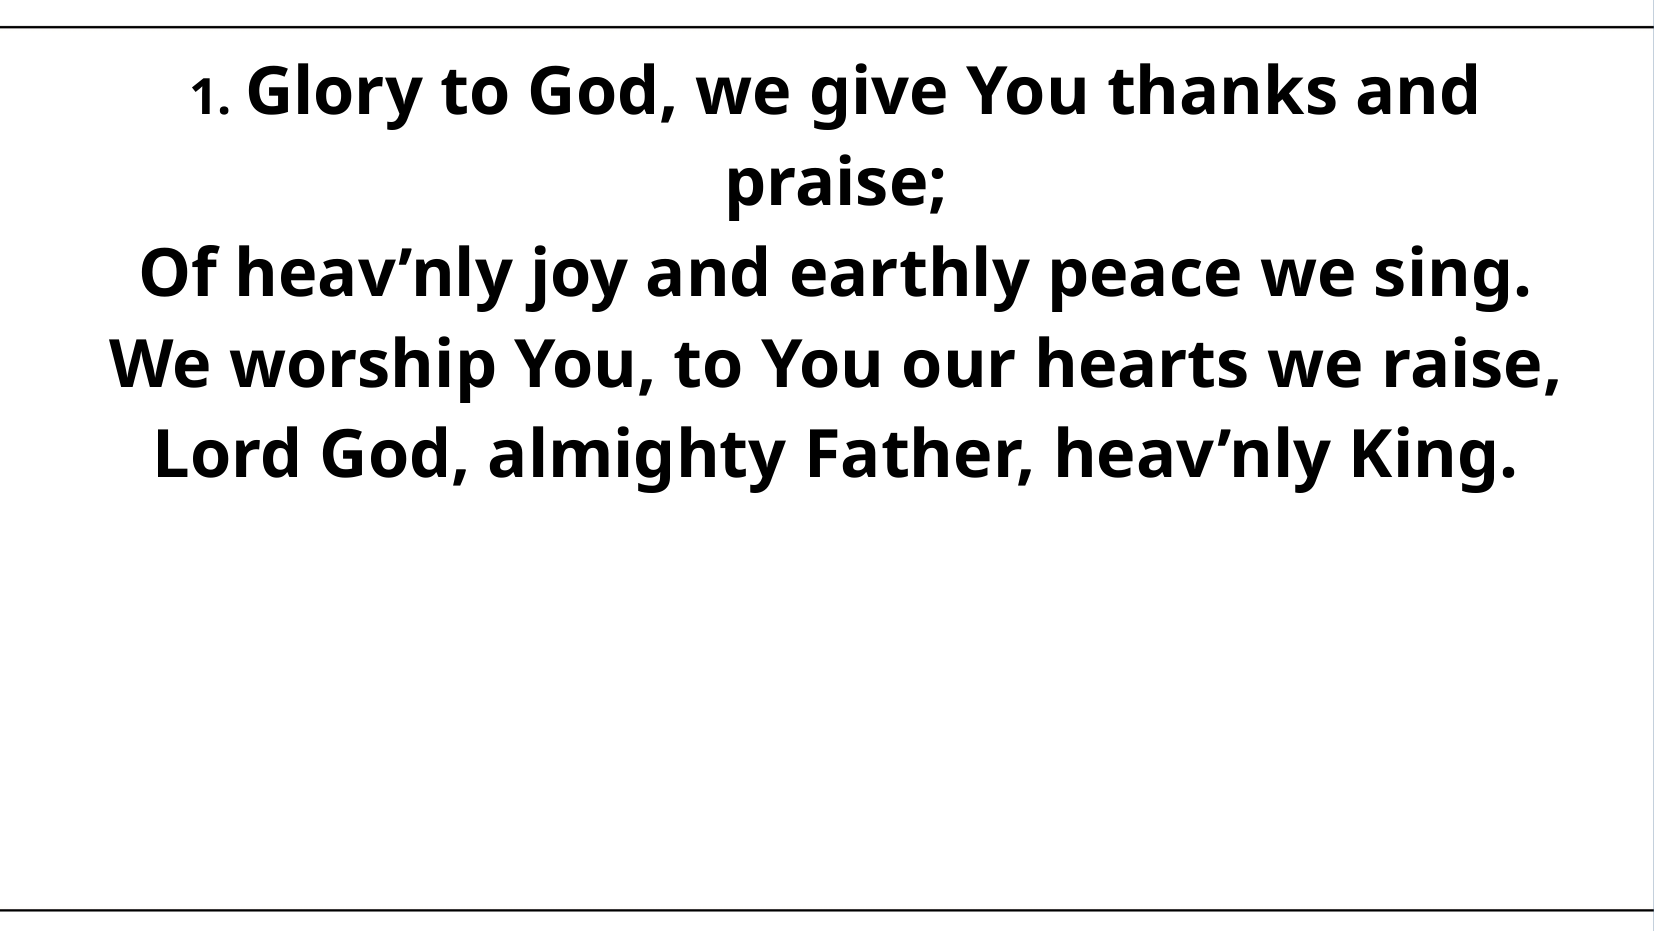

1. Glory to God, we give You thanks and praise;
Of heav’nly joy and earthly peace we sing.
We worship You, to You our hearts we raise,
Lord God, almighty Father, heav’nly King.